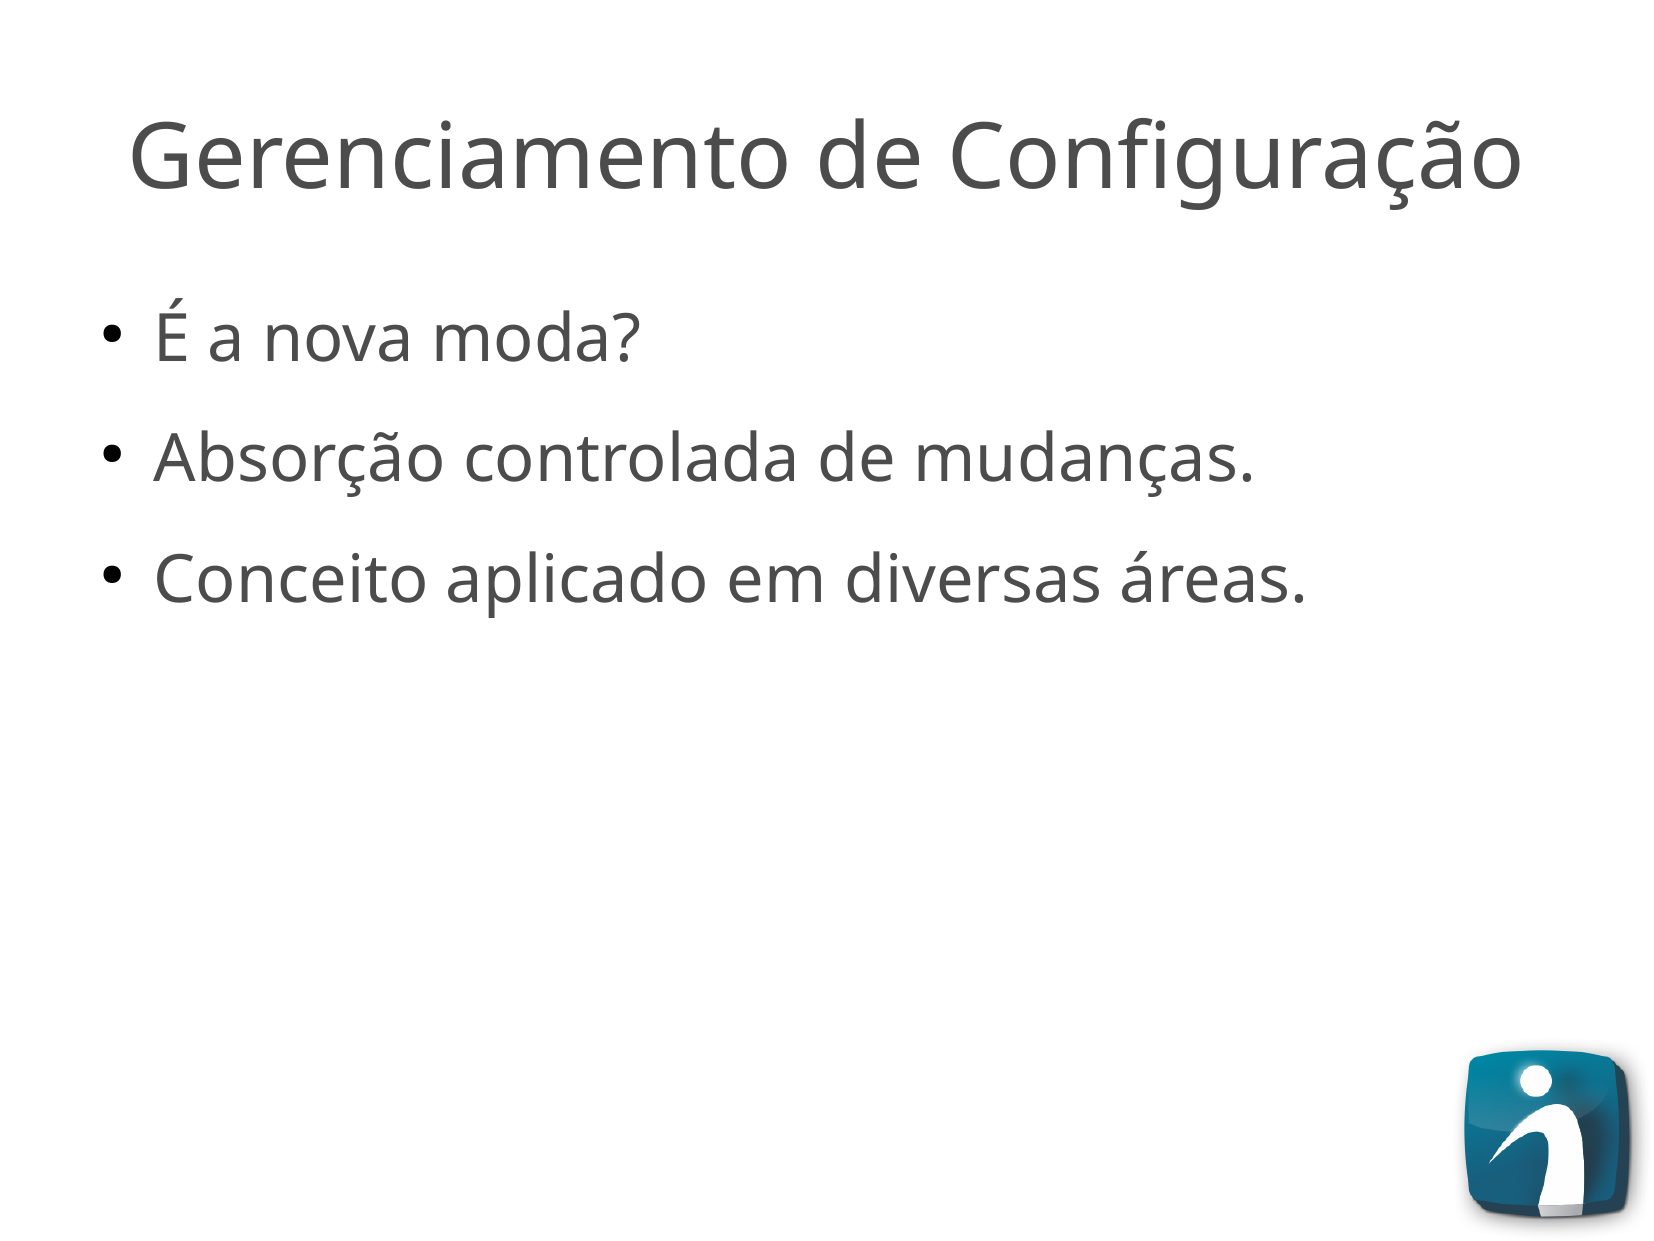

# Gerenciamento de Configuração
É a nova moda?
Absorção controlada de mudanças.
Conceito aplicado em diversas áreas.